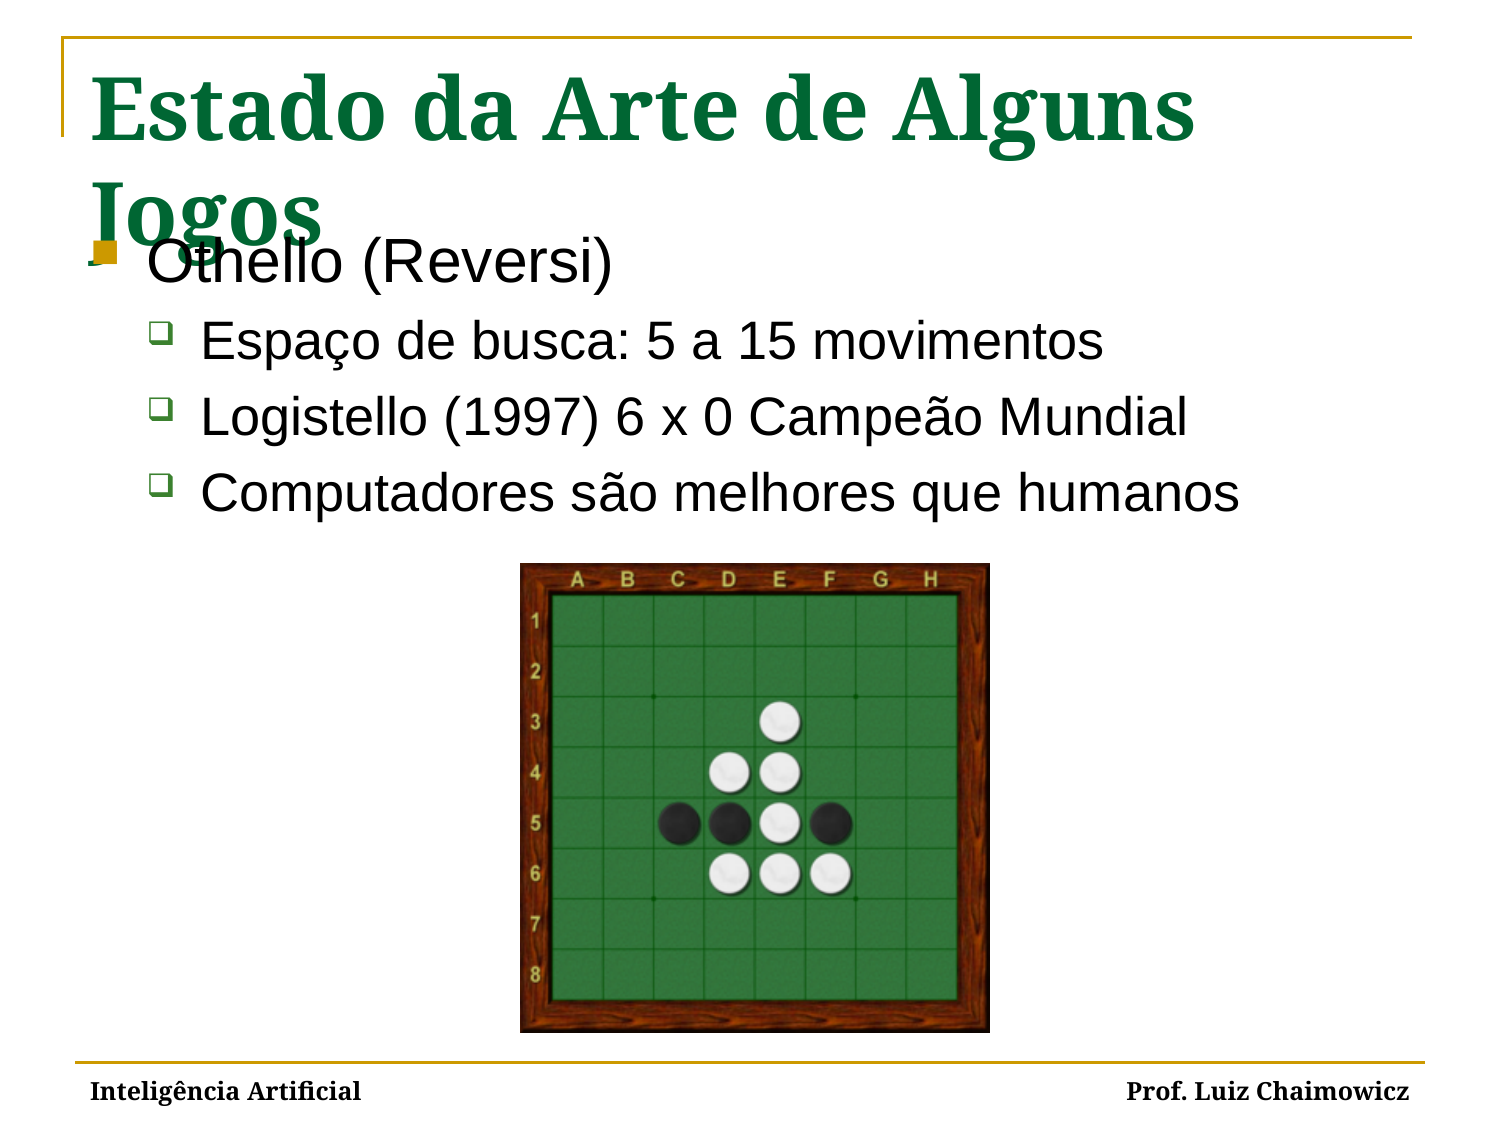

# Estado da Arte de Alguns Jogos
Othello (Reversi)
Espaço de busca: 5 a 15 movimentos
Logistello (1997) 6 x 0 Campeão Mundial
Computadores são melhores que humanos
Inteligência Artificial